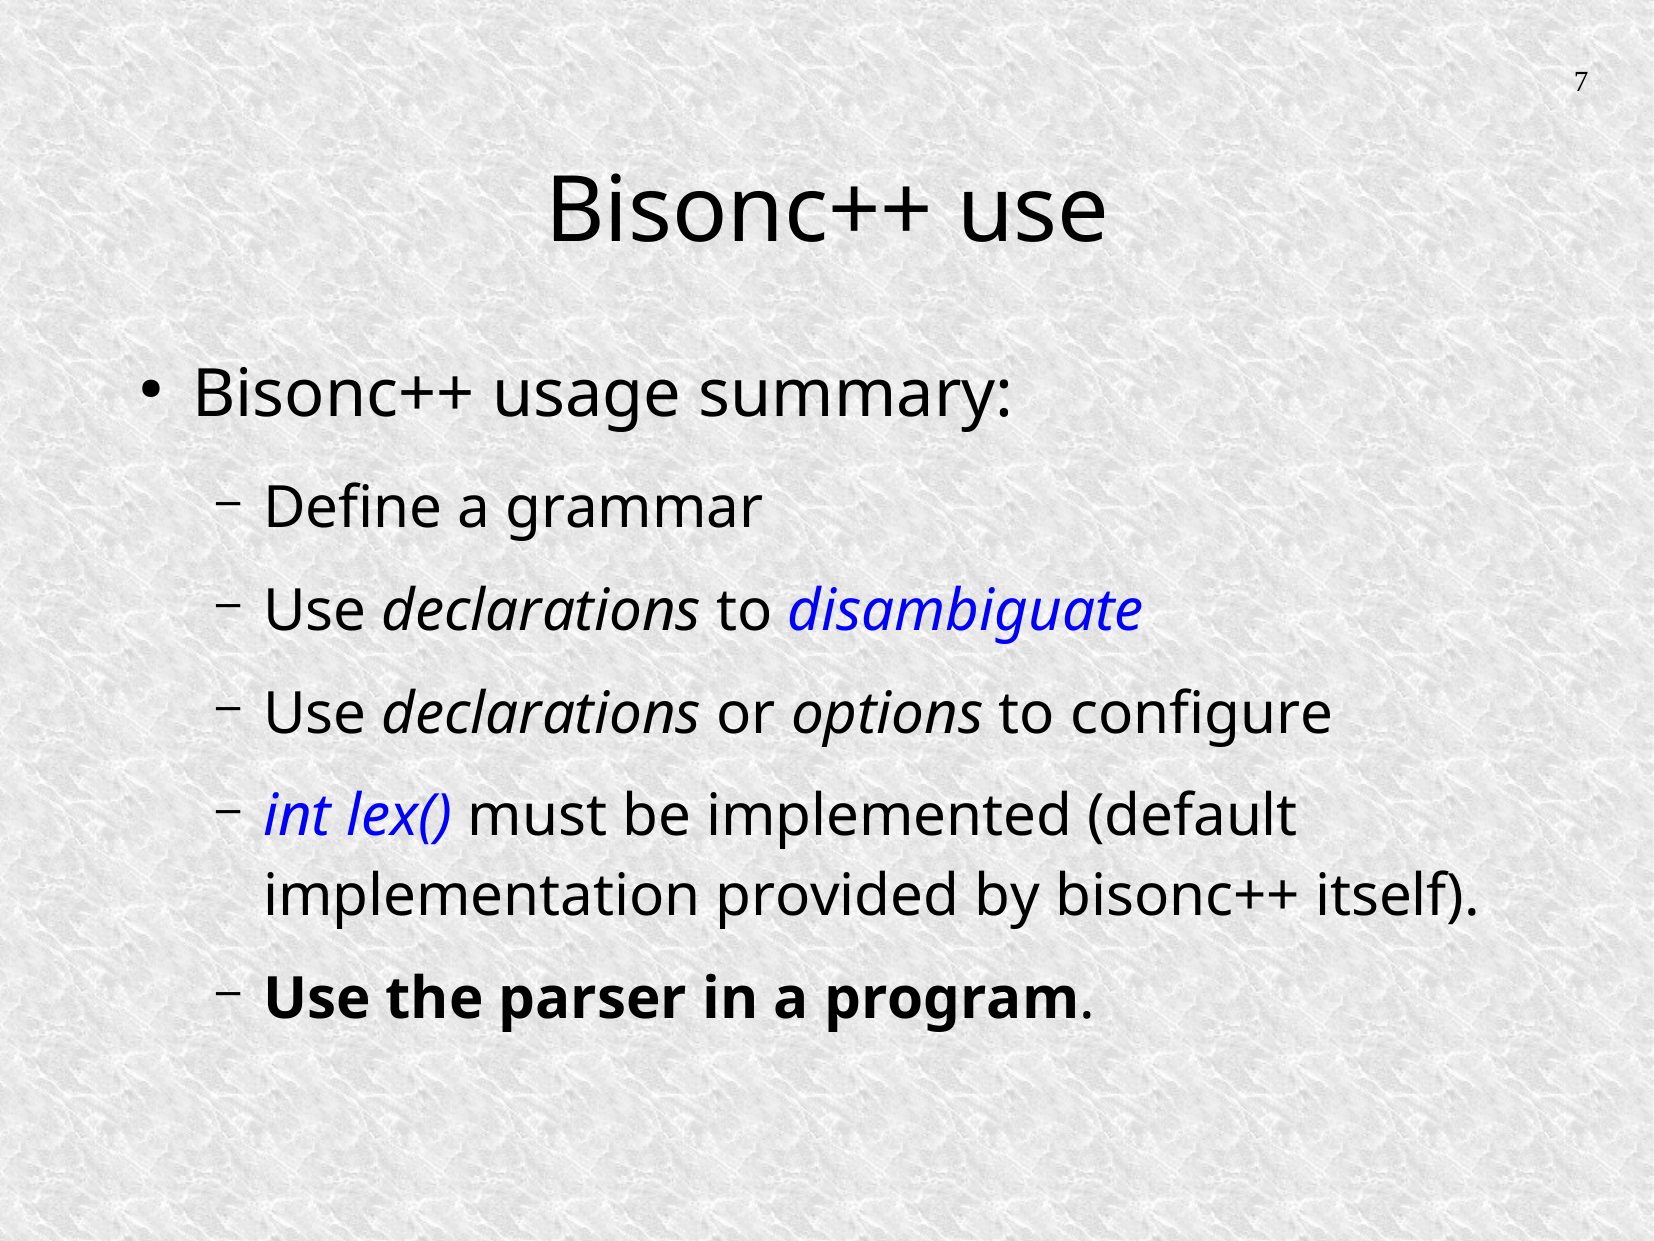

7
# Bisonc++ use
Bisonc++ usage summary:
Define a grammar
Use declarations to disambiguate
Use declarations or options to configure
int lex() must be implemented (default implementation provided by bisonc++ itself).
Use the parser in a program.